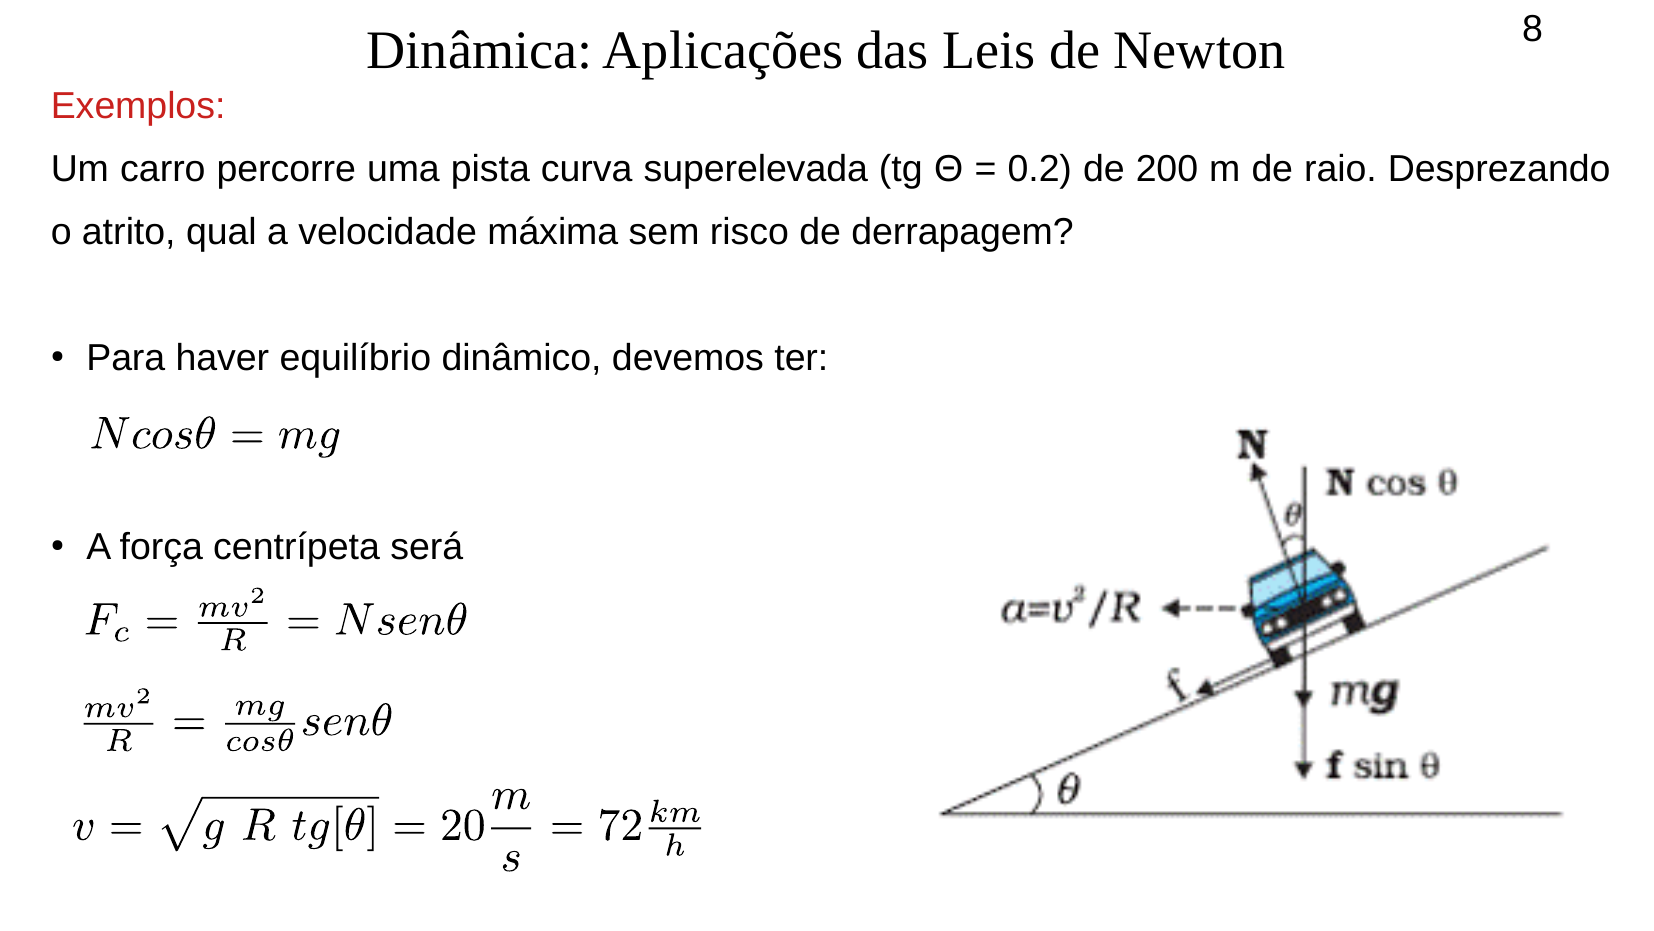

Dinâmica: Aplicações das Leis de Newton
Exemplos:
Um carro percorre uma pista curva superelevada (tg Θ = 0.2) de 200 m de raio. Desprezando o atrito, qual a velocidade máxima sem risco de derrapagem?
Para haver equilíbrio dinâmico, devemos ter:
A força centrípeta será